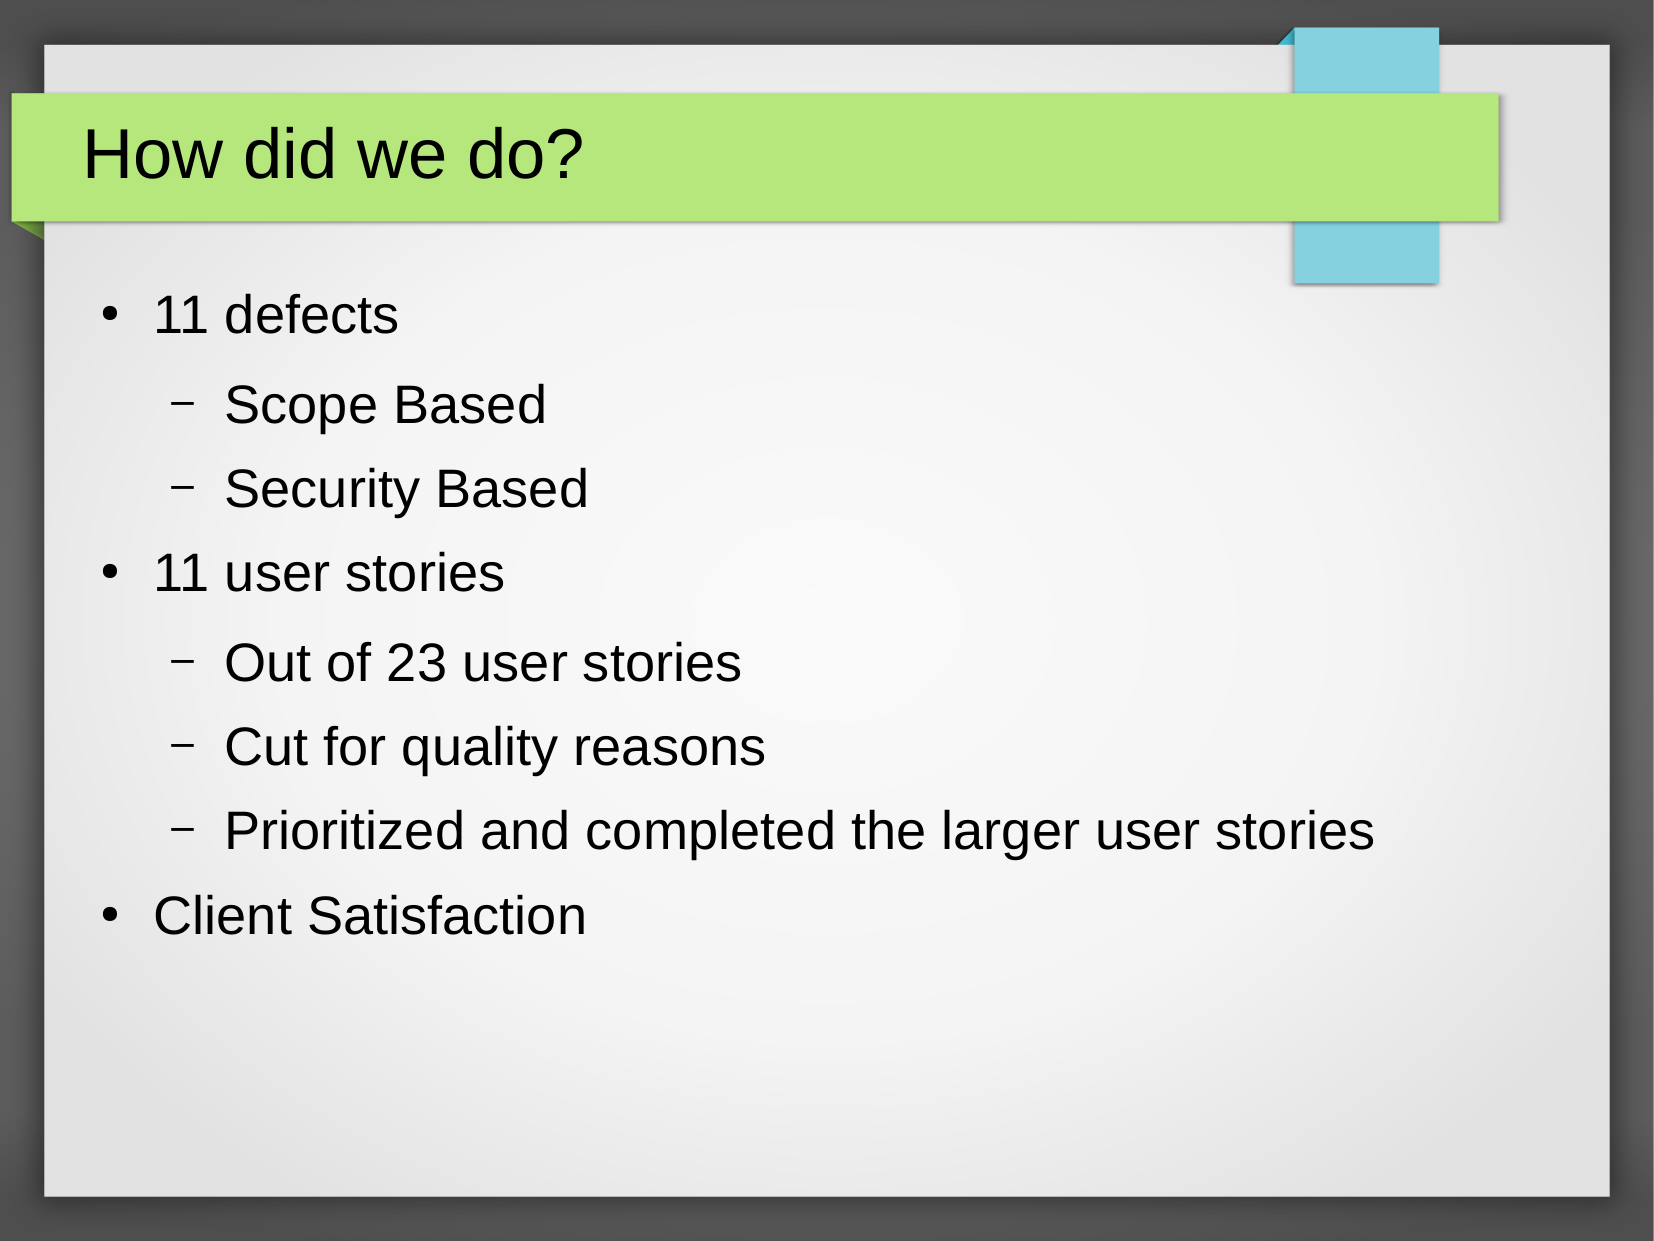

# How did we do?
11 defects
Scope Based
Security Based
11 user stories
Out of 23 user stories
Cut for quality reasons
Prioritized and completed the larger user stories
Client Satisfaction